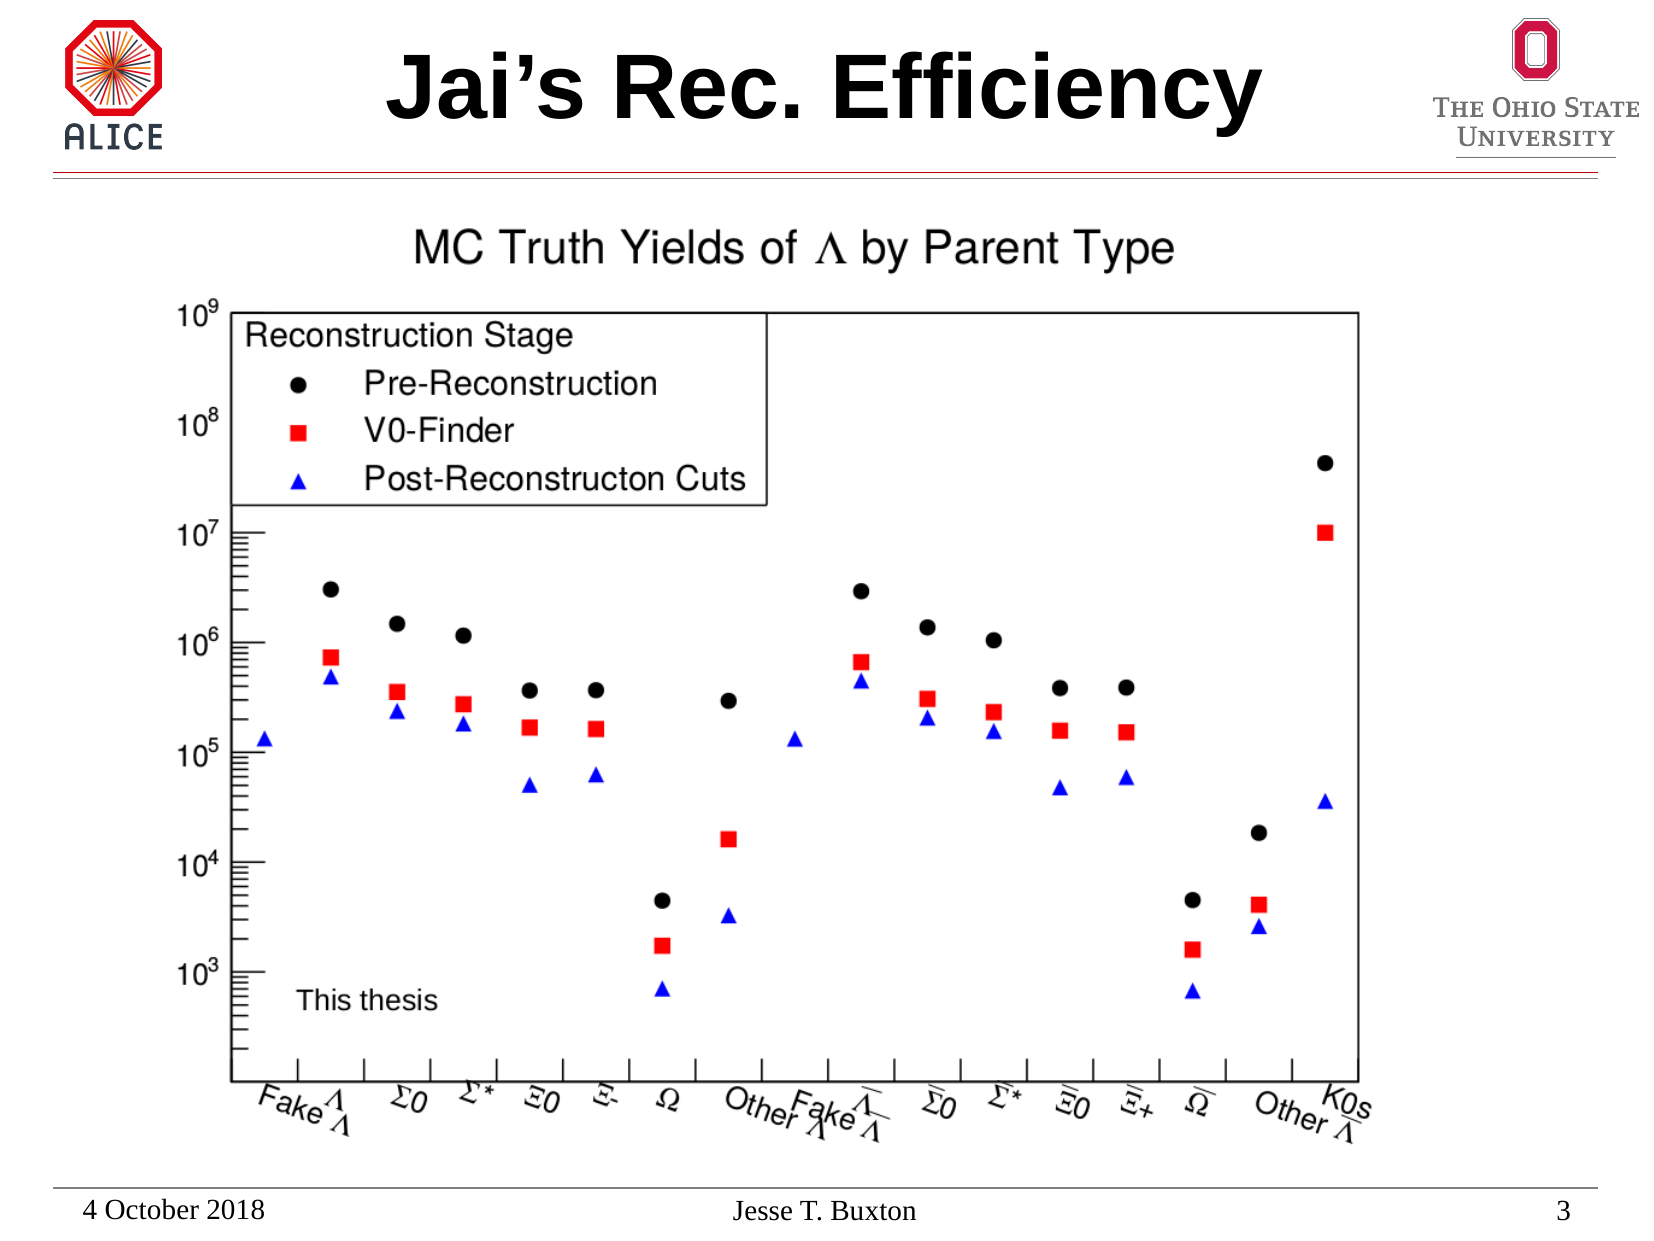

# Jai’s Rec. Efficiency
4 October 2018
Jesse T. Buxton
3